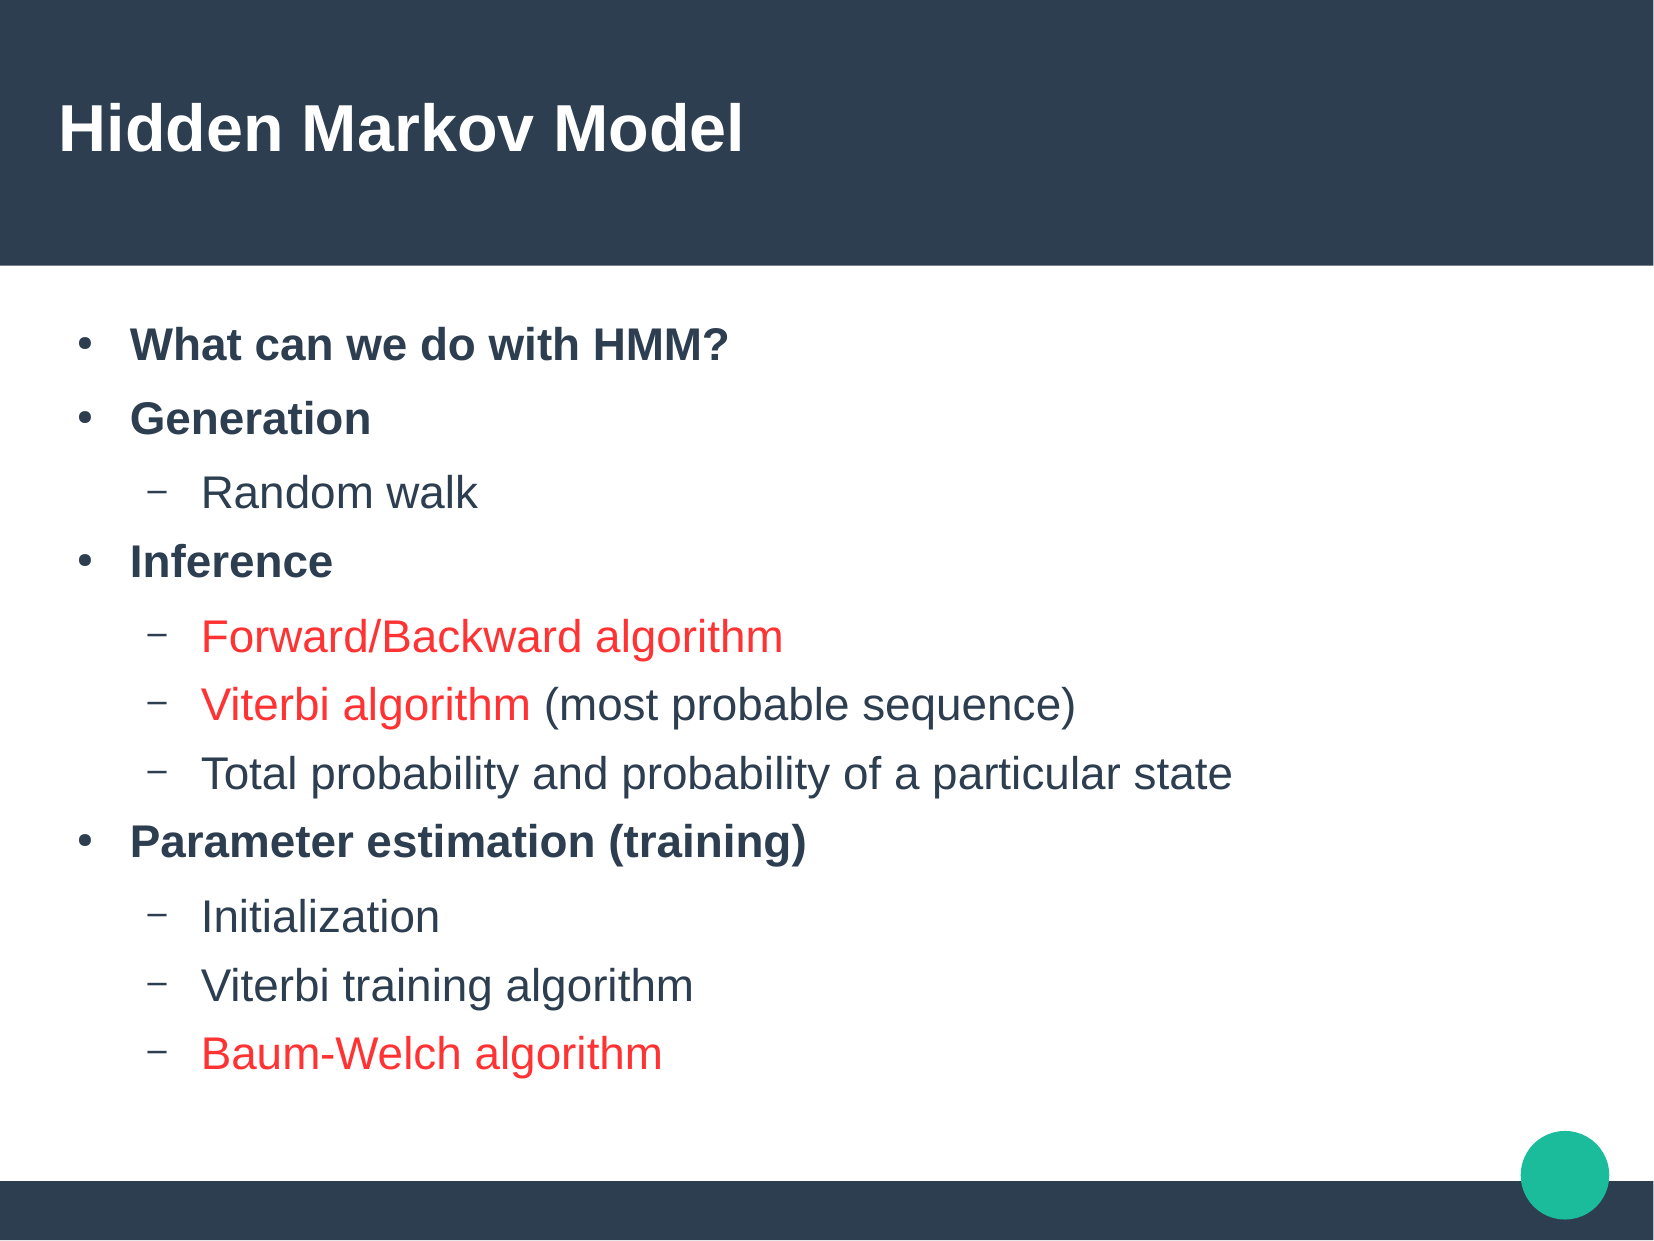

# Hidden Markov Model
What can we do with HMM?
Generation
Random walk
Inference
Forward/Backward algorithm
Viterbi algorithm (most probable sequence)
Total probability and probability of a particular state
Parameter estimation (training)
Initialization
Viterbi training algorithm
Baum-Welch algorithm